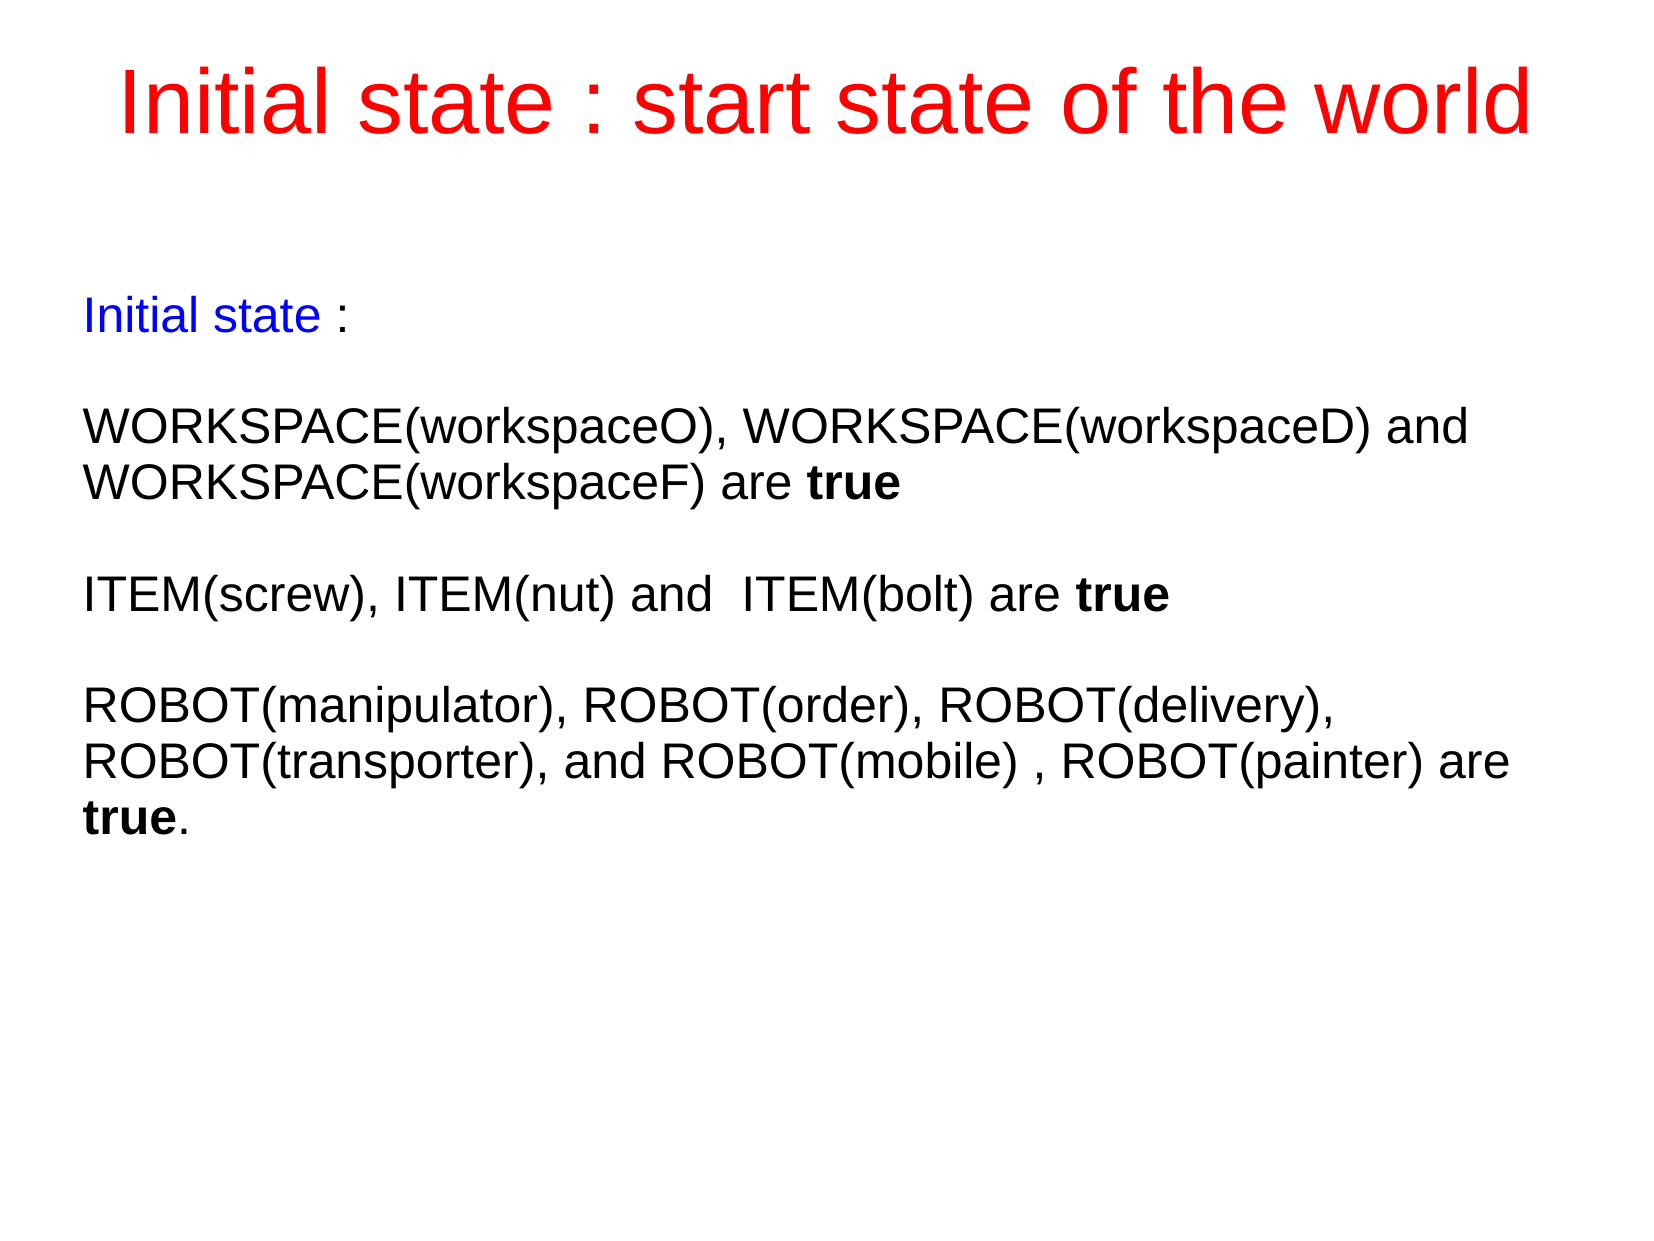

# Initial state : start state of the world
Initial state :
WORKSPACE(workspaceO), WORKSPACE(workspaceD) and WORKSPACE(workspaceF) are true
ITEM(screw), ITEM(nut) and ITEM(bolt) are true
ROBOT(manipulator), ROBOT(order), ROBOT(delivery), ROBOT(transporter), and ROBOT(mobile) , ROBOT(painter) are true.